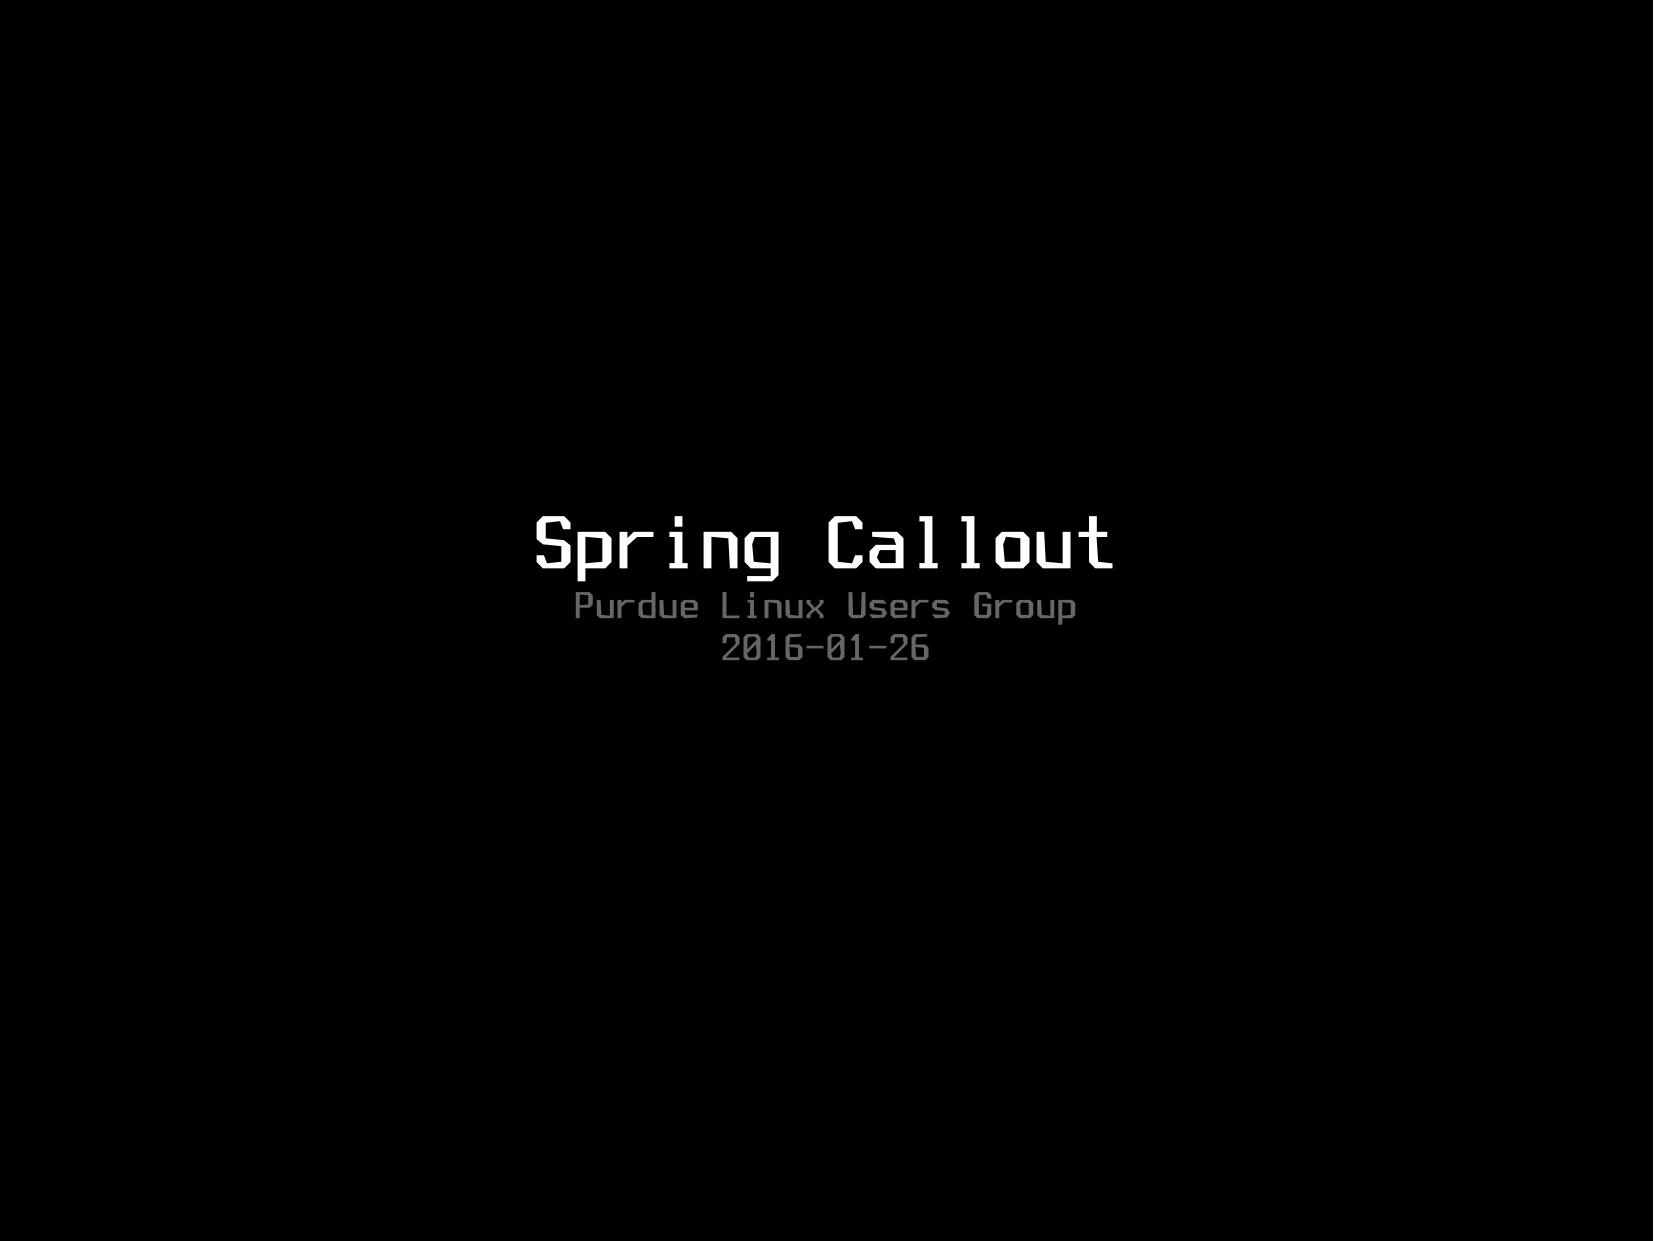

# Spring Callout
Purdue Linux Users Group
2016-01-26